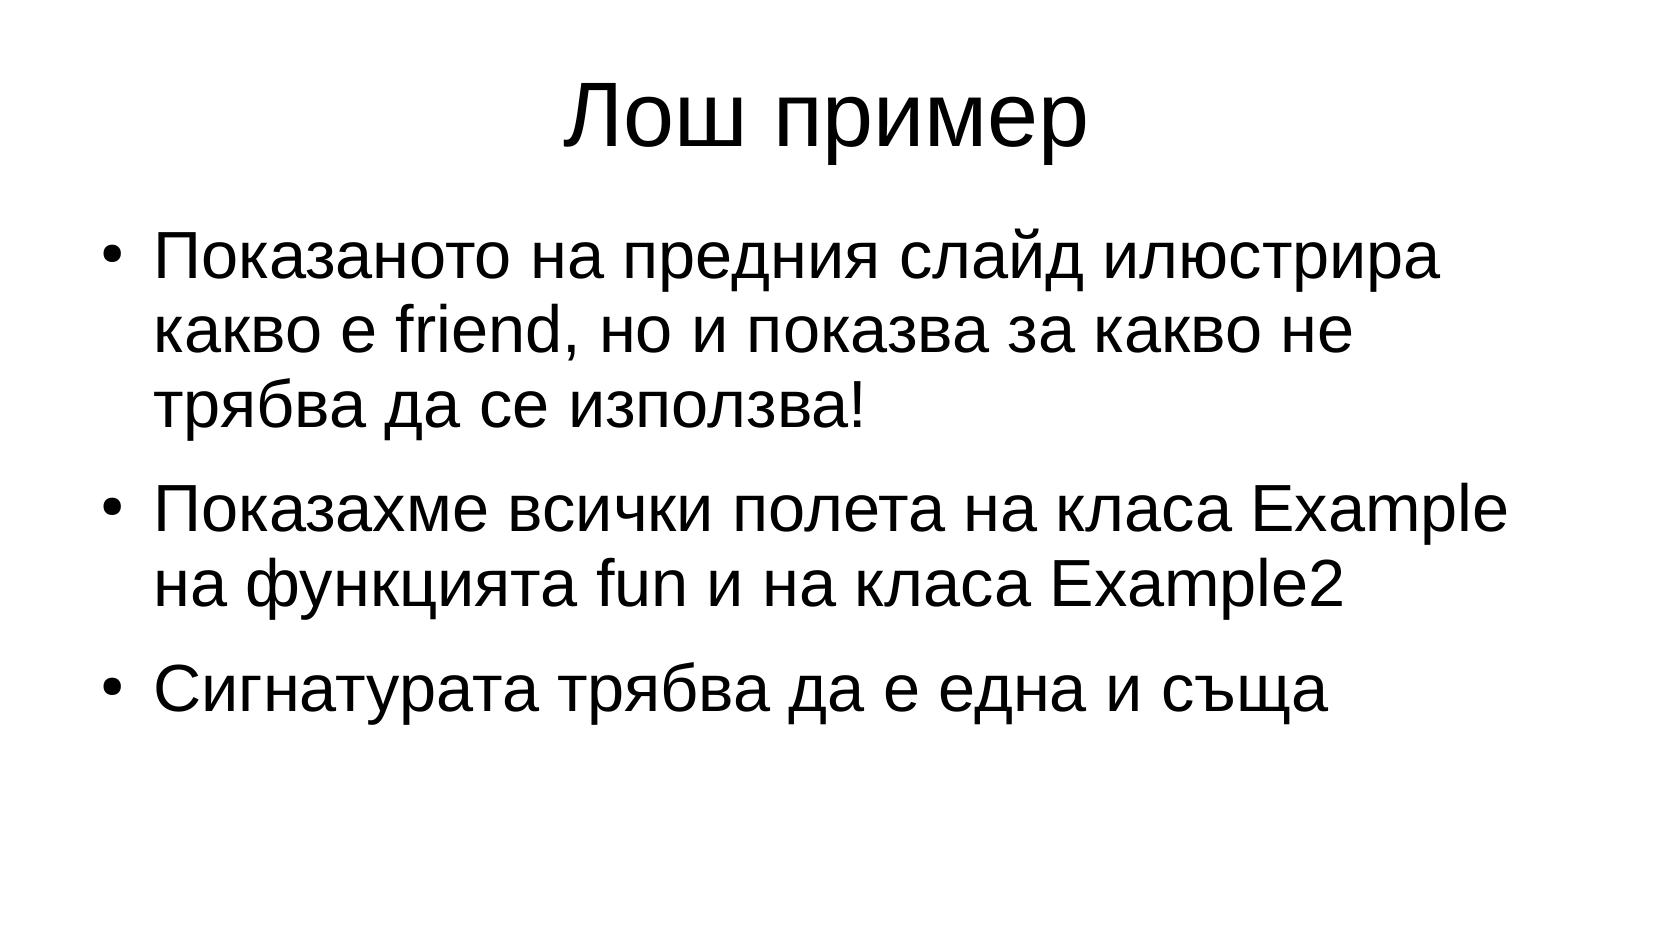

# Лош пример
Показаното на предния слайд илюстрира какво е friend, но и показва за какво не трябва да се използва!
Показахме всички полета на класа Example на функцията fun и на класа Example2
Сигнатурата трябва да е една и съща